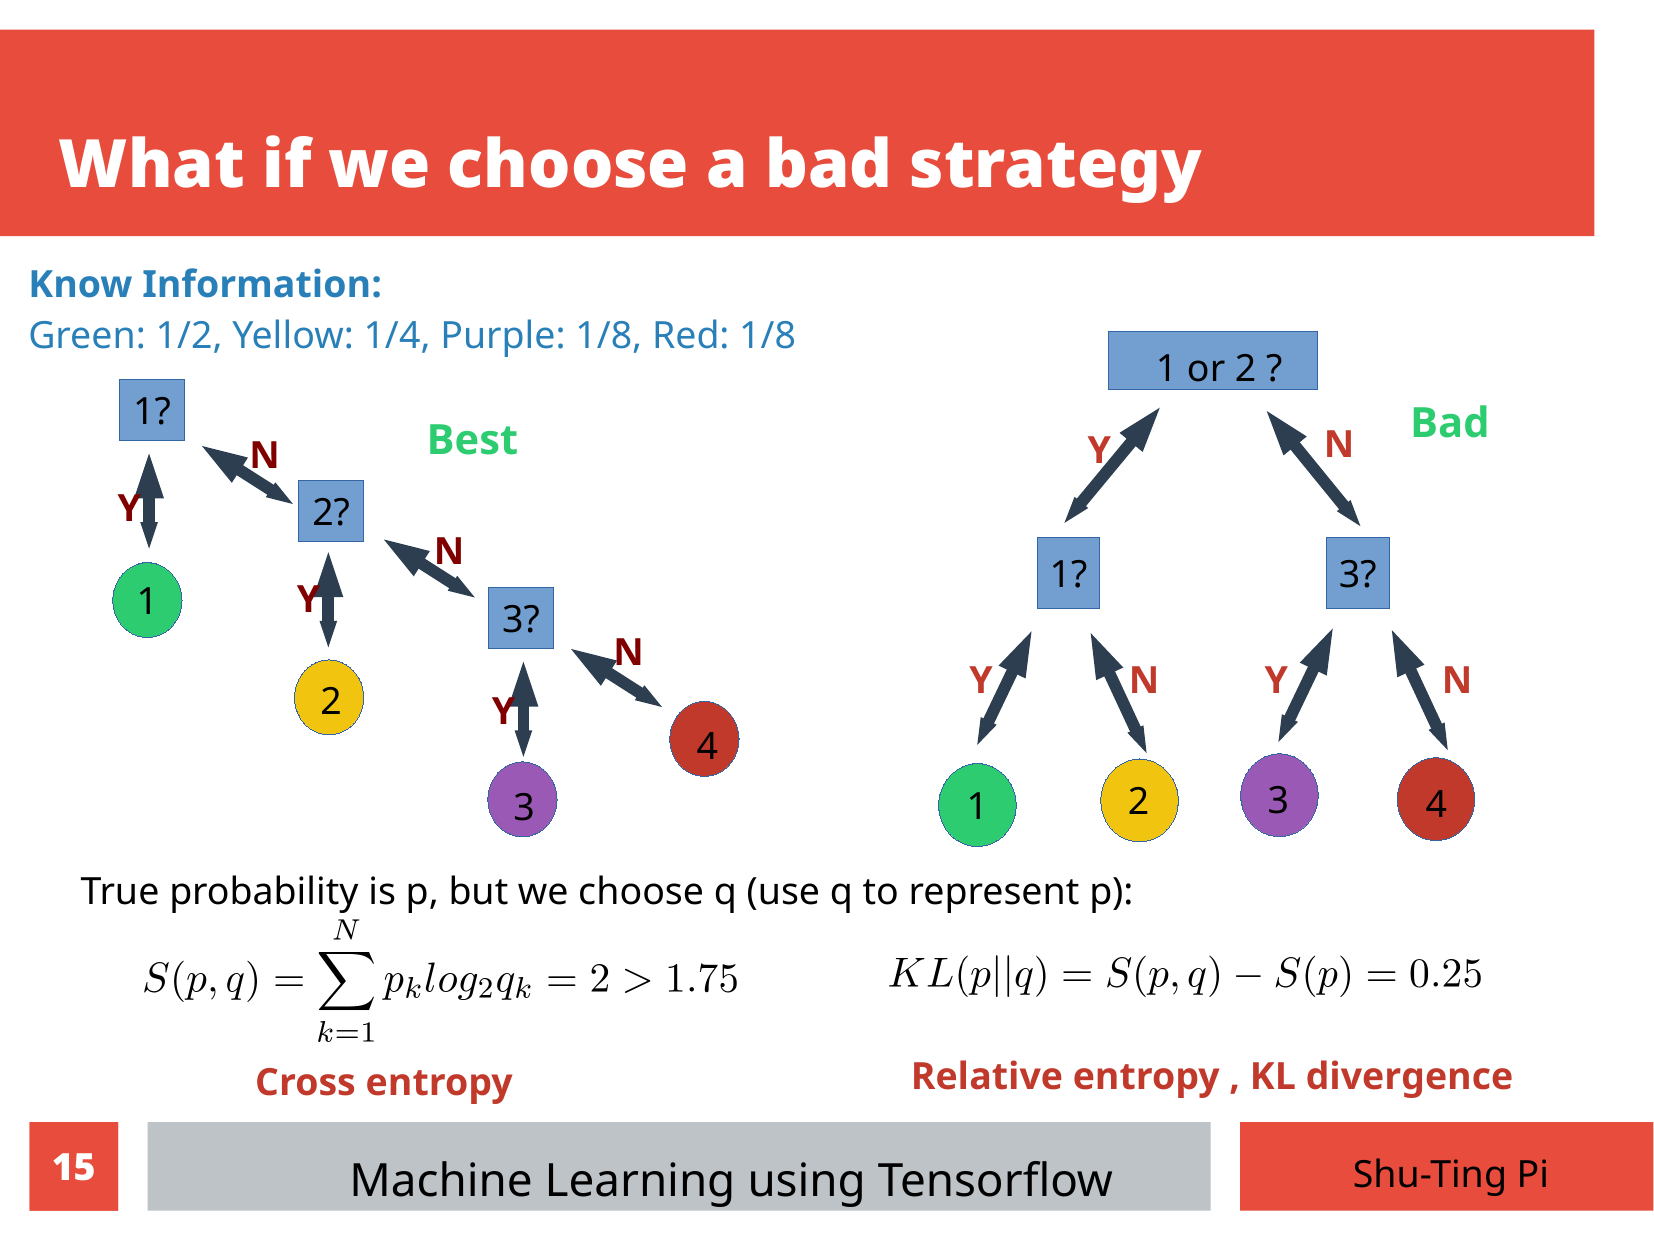

# What if we choose a bad strategy
Know Information:
Green: 1/2, Yellow: 1/4, Purple: 1/8, Red: 1/8
1 or 2 ?
1?
Bad
Best
N
Y
N
Y
2?
N
1?
3?
1
Y
3?
N
Y
N
Y
N
2
Y
4
1
3
2
4
3
True probability is p, but we choose q (use q to represent p):
Relative entropy , KL divergence
Cross entropy
15
Machine Learning using Tensorflow
Shu-Ting Pi